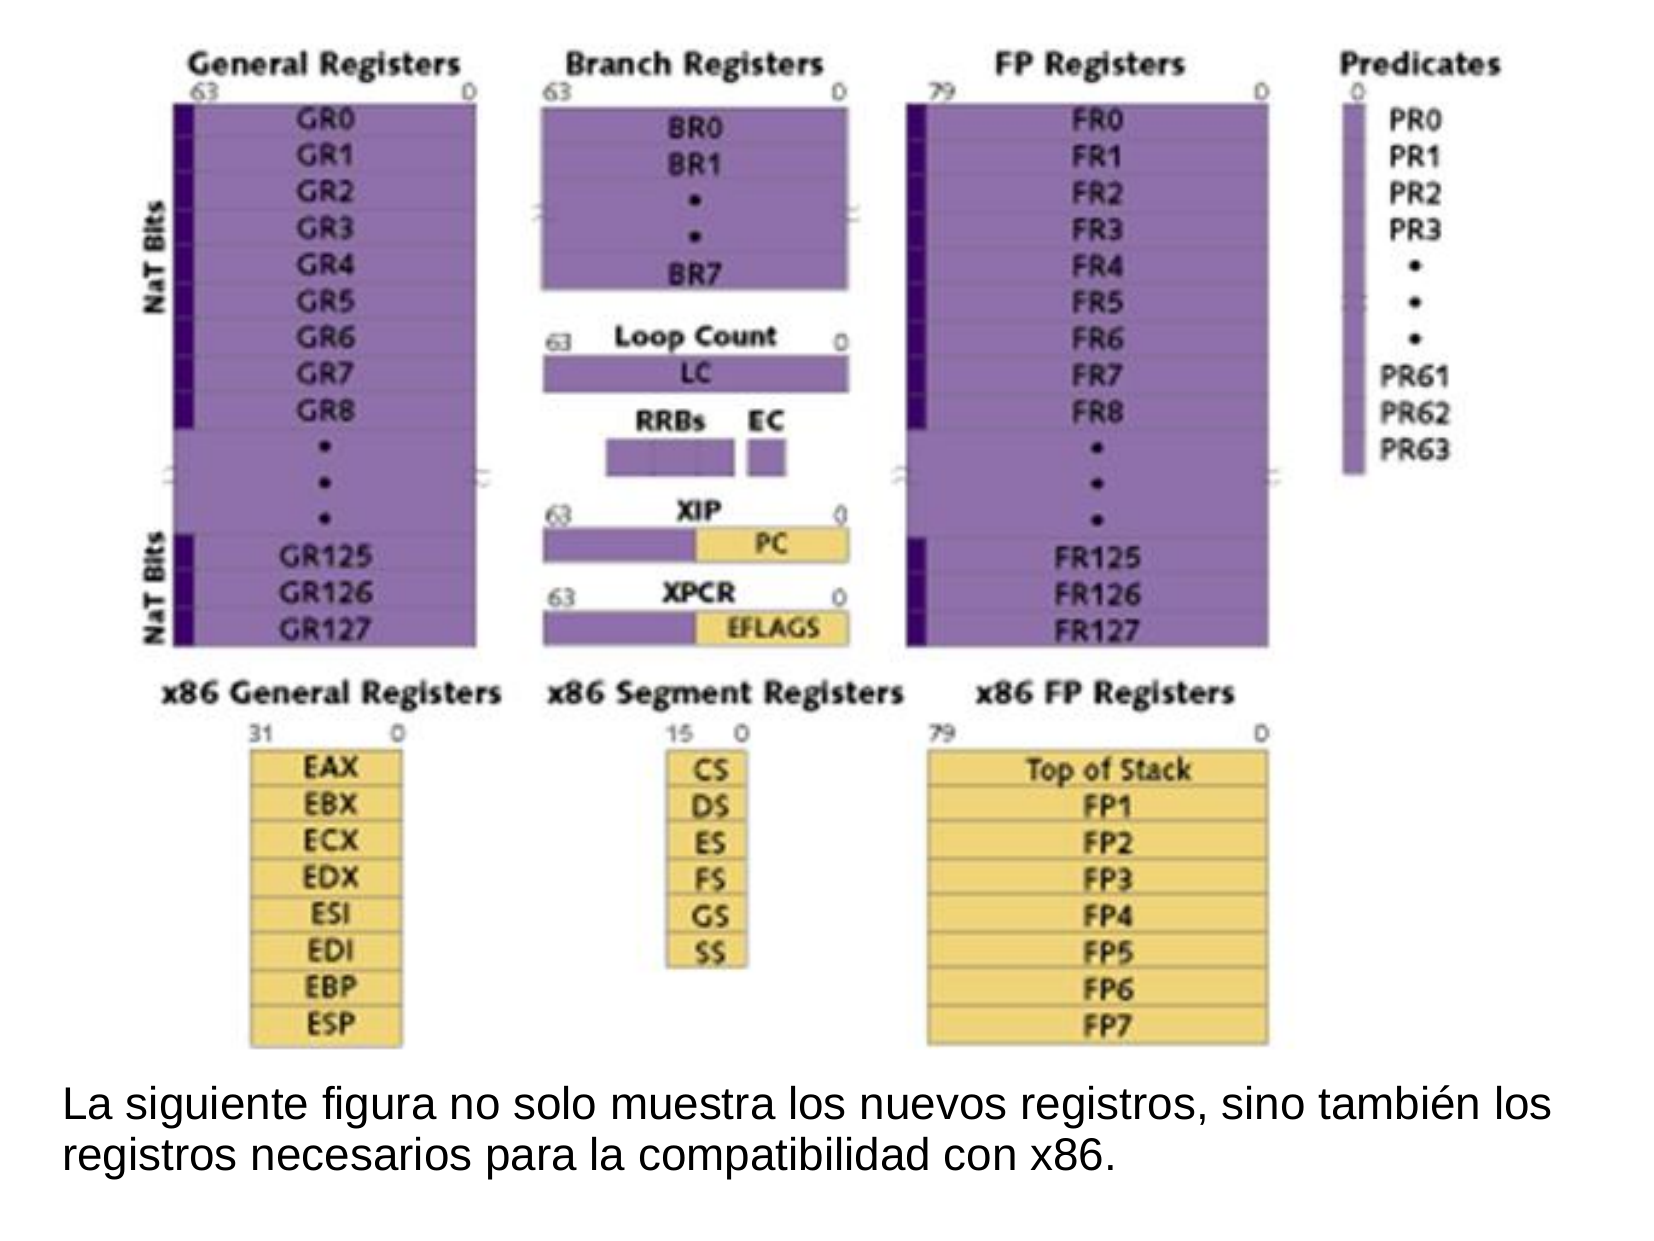

La siguiente figura no solo muestra los nuevos registros, sino también los registros necesarios para la compatibilidad con x86.